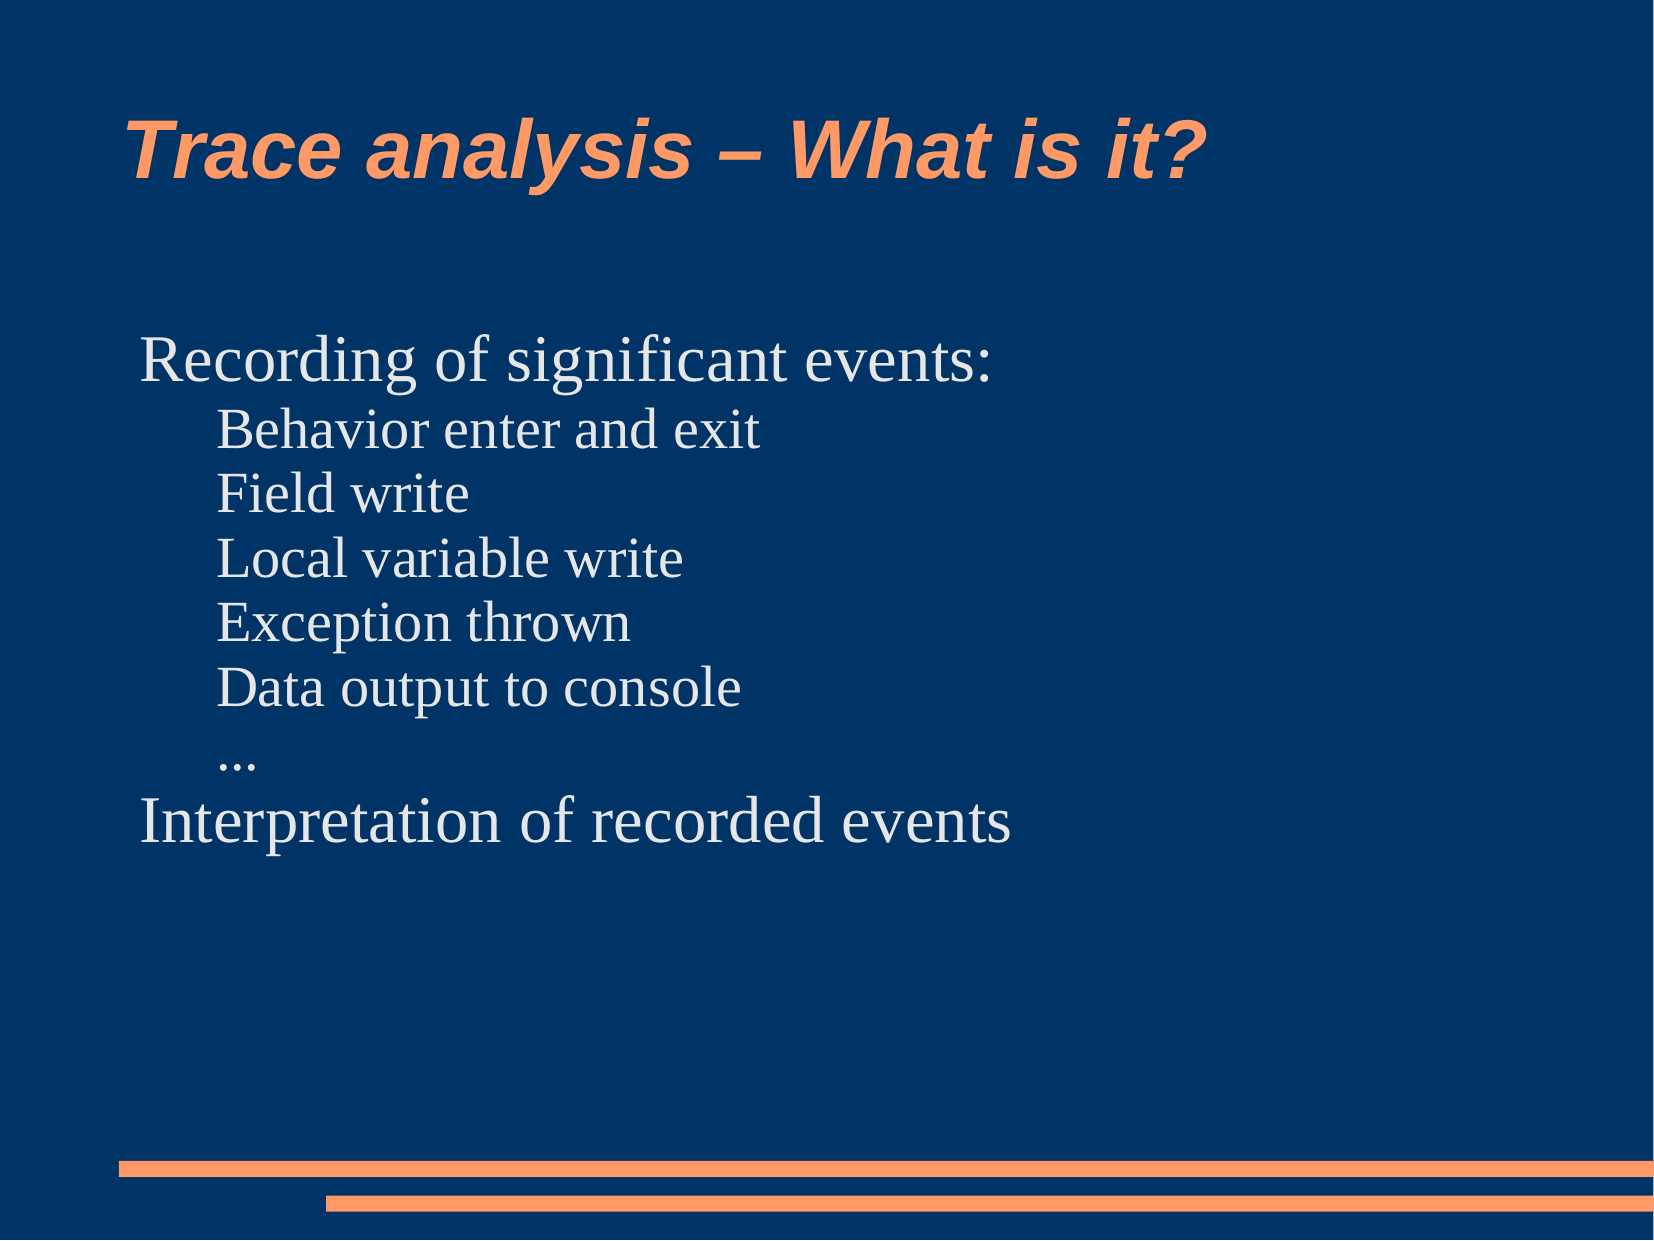

# Trace analysis – What is it?
Recording of significant events:
Behavior enter and exit
Field write
Local variable write
Exception thrown
Data output to console
...
Interpretation of recorded events